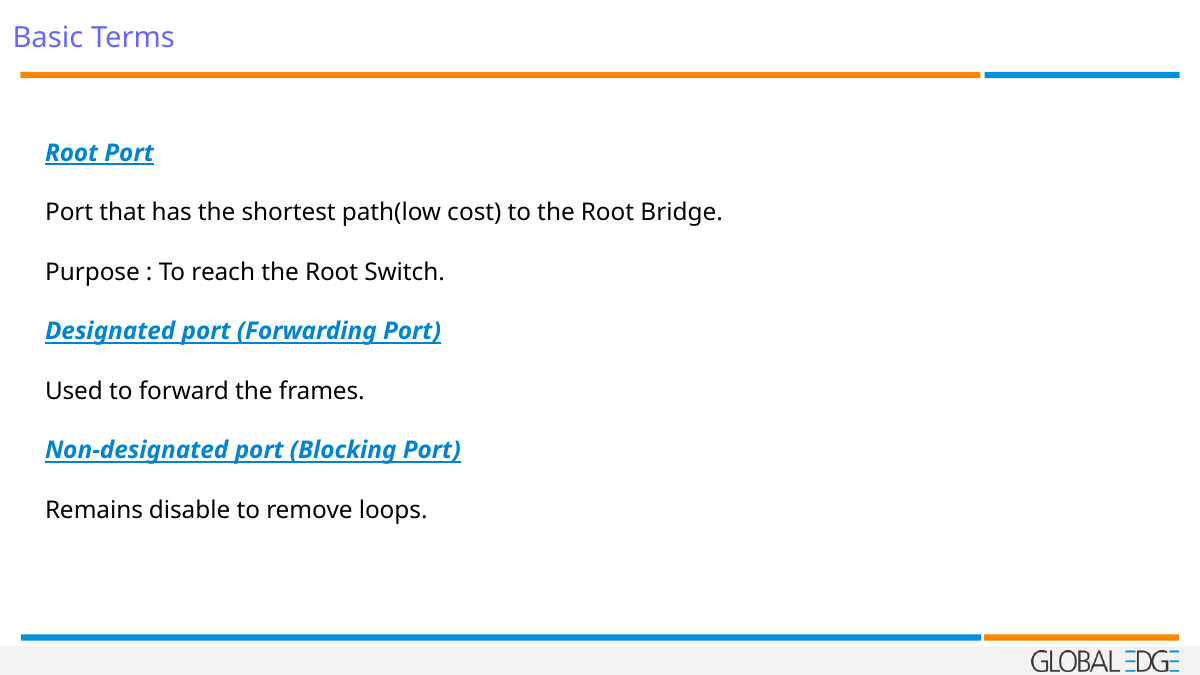

# Basic Terms
Root Port
Port that has the shortest path(low cost) to the Root Bridge.
Purpose : To reach the Root Switch.
Designated port (Forwarding Port)
Used to forward the frames.
Non-designated port (Blocking Port)
Remains disable to remove loops.